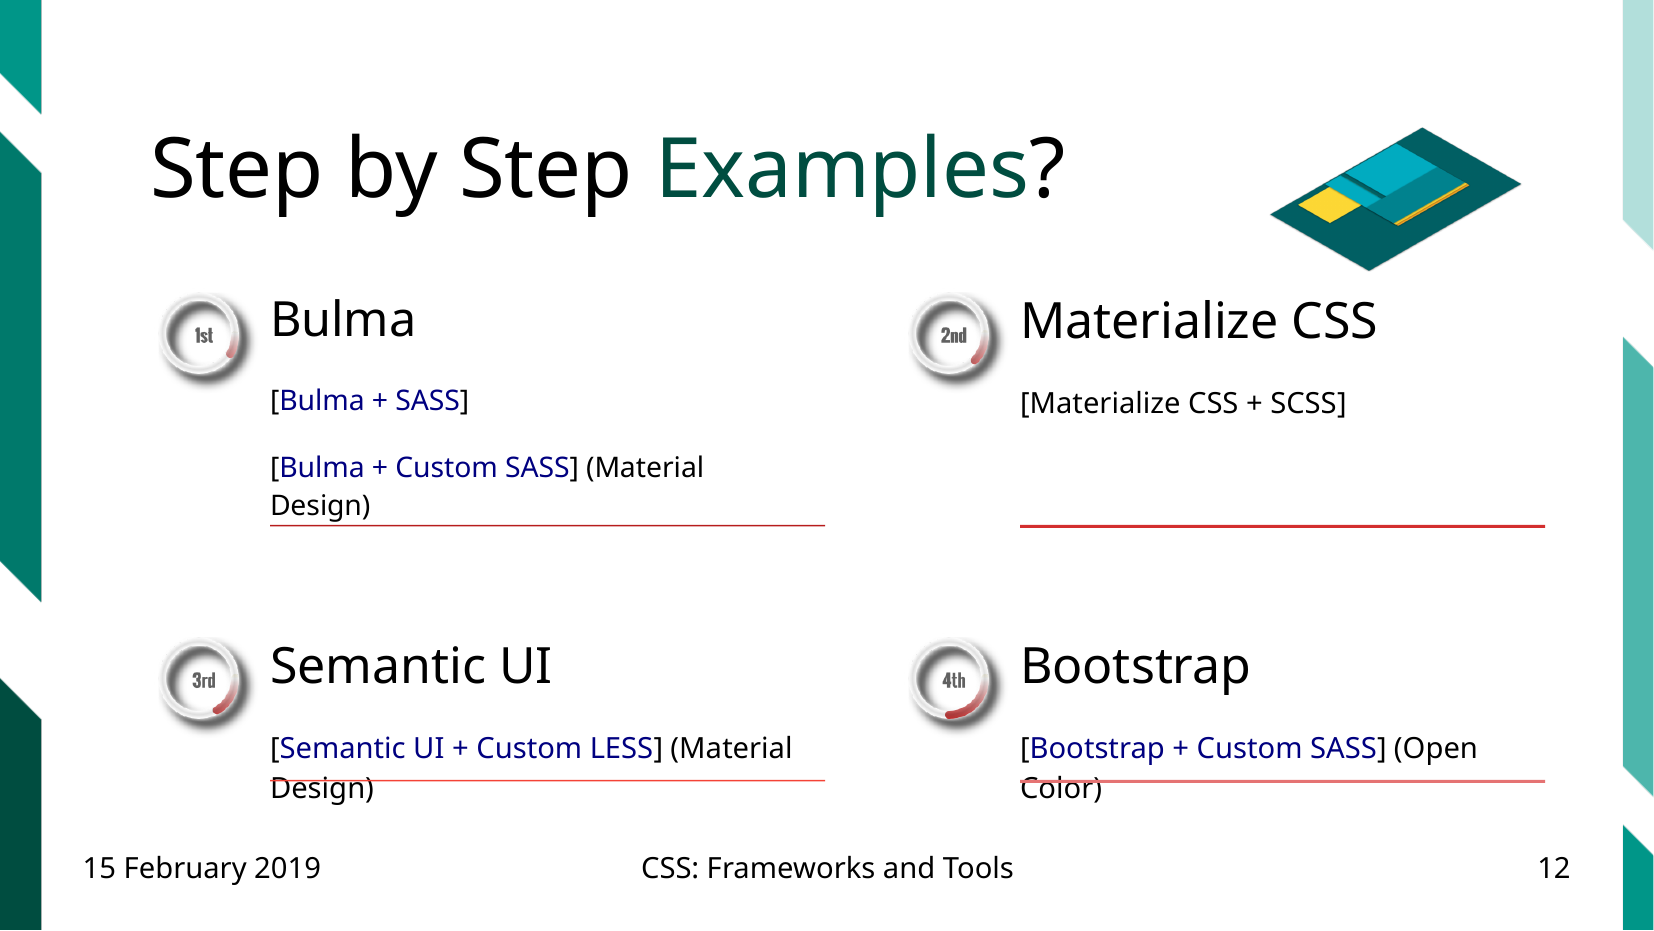

# Step by Step Examples?
Bulma
[Bulma + SASS]
[Bulma + Custom SASS] (Material Design)
Materialize CSS
[Materialize CSS + SCSS]
Semantic UI
[Semantic UI + Custom LESS] (Material Design)
Bootstrap
[Bootstrap + Custom SASS] (Open Color)
15 February 2019
CSS: Frameworks and Tools
12